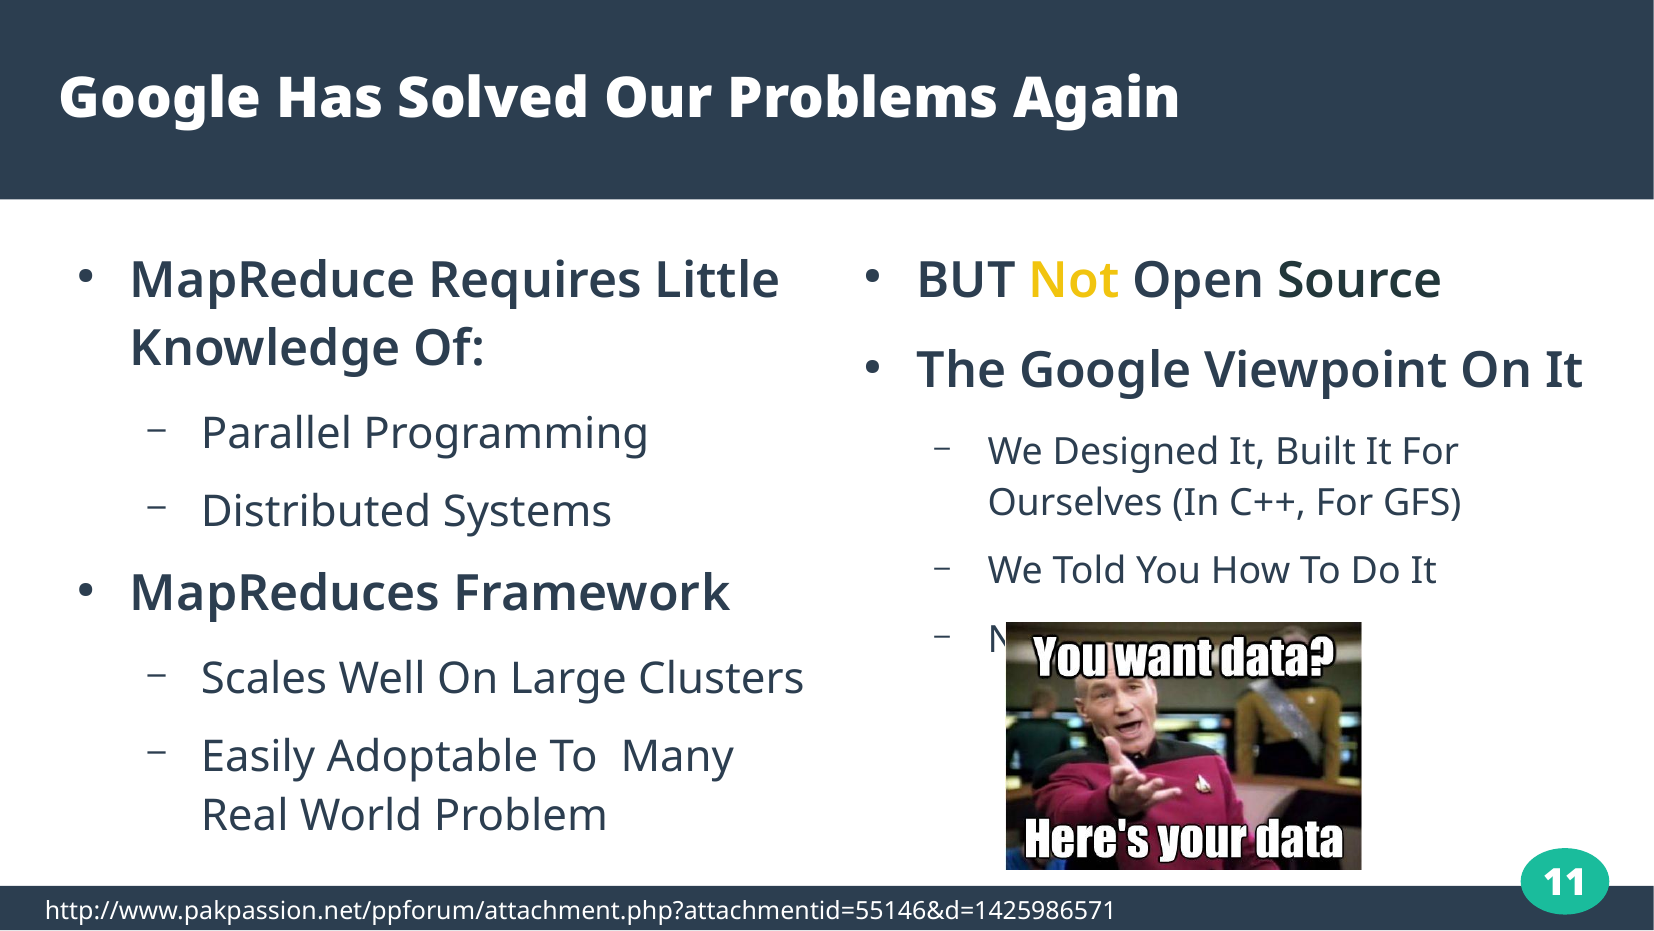

# Google Has Solved Our Problems Again
MapReduce Requires Little Knowledge Of:
Parallel Programming
Distributed Systems
MapReduces Framework
Scales Well On Large Clusters
Easily Adoptable To Many Real World Problem
BUT Not Open Source
The Google Viewpoint On It
We Designed It, Built It For Ourselves (In C++, For GFS)
We Told You How To Do It
Now Build it Yourself.
11
http://www.pakpassion.net/ppforum/attachment.php?attachmentid=55146&d=1425986571